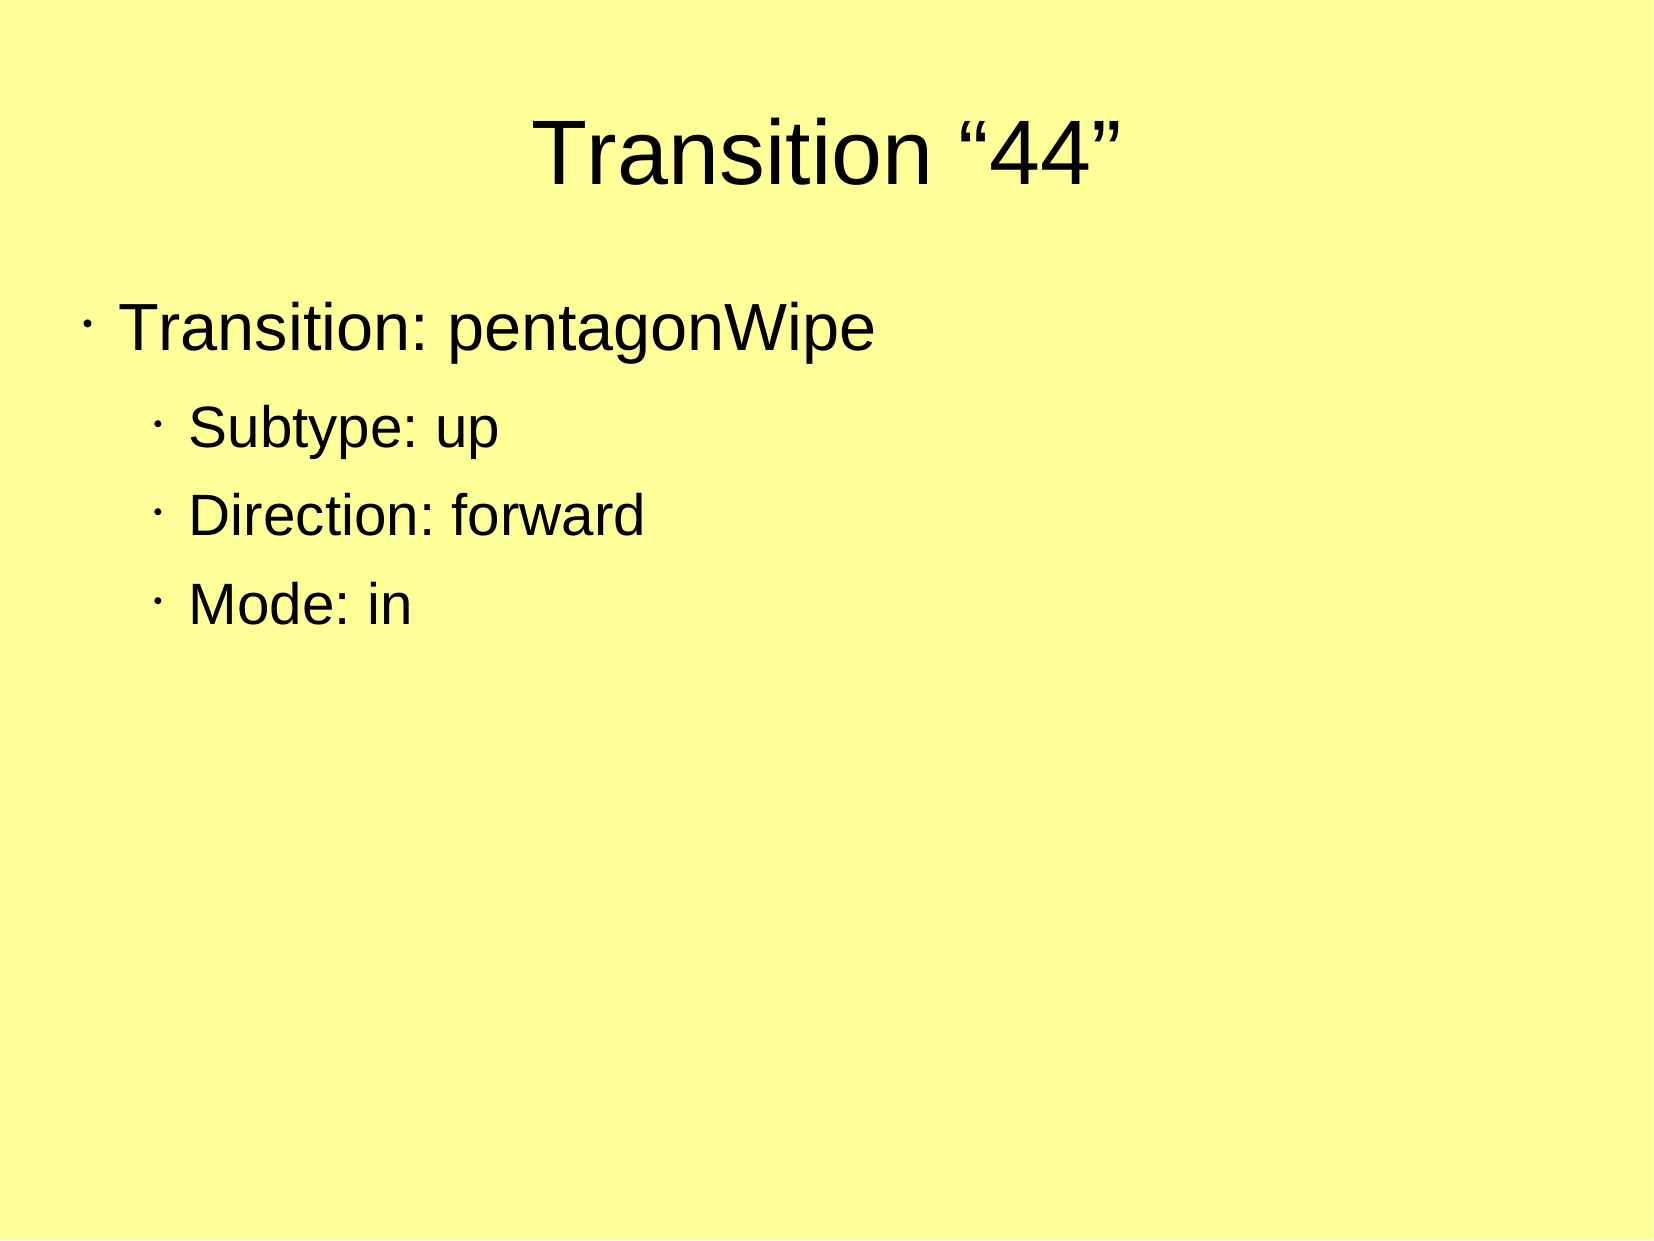

# Transition “44”
Transition: pentagonWipe
Subtype: up
Direction: forward
Mode: in